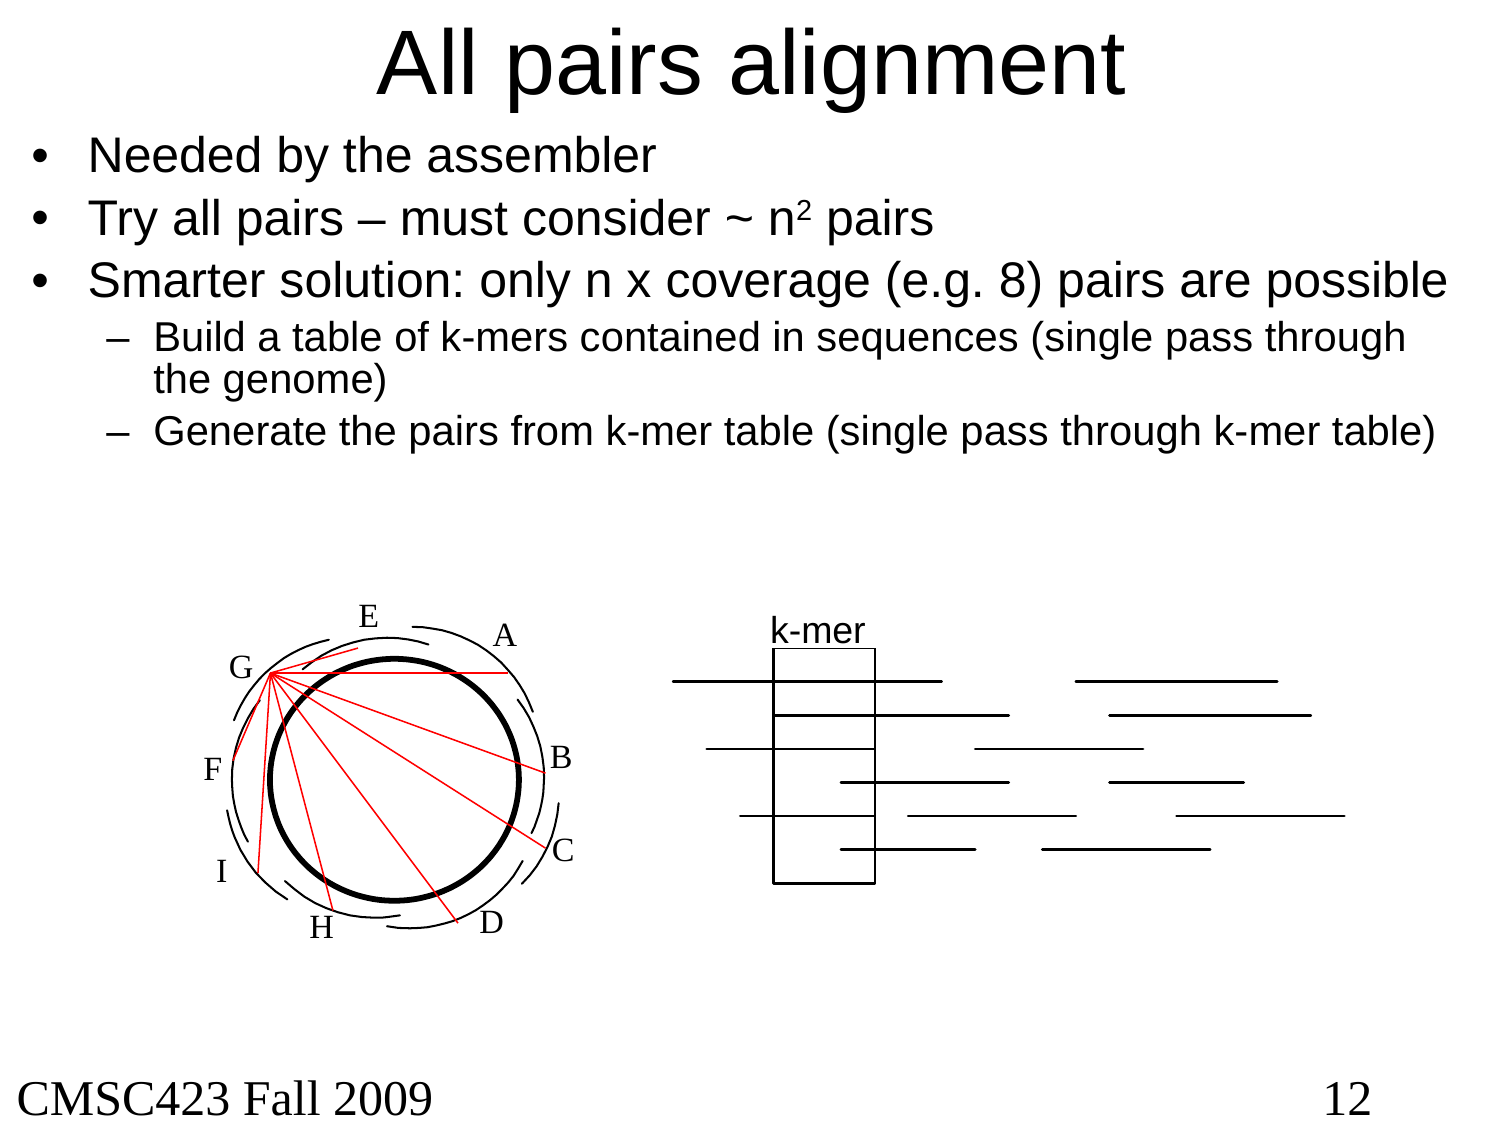

# All pairs alignment
Needed by the assembler
Try all pairs – must consider ~ n2 pairs
Smarter solution: only n x coverage (e.g. 8) pairs are possible
Build a table of k-mers contained in sequences (single pass through the genome)
Generate the pairs from k-mer table (single pass through k-mer table)
k-mer
CMSC423 Fall 2009
12